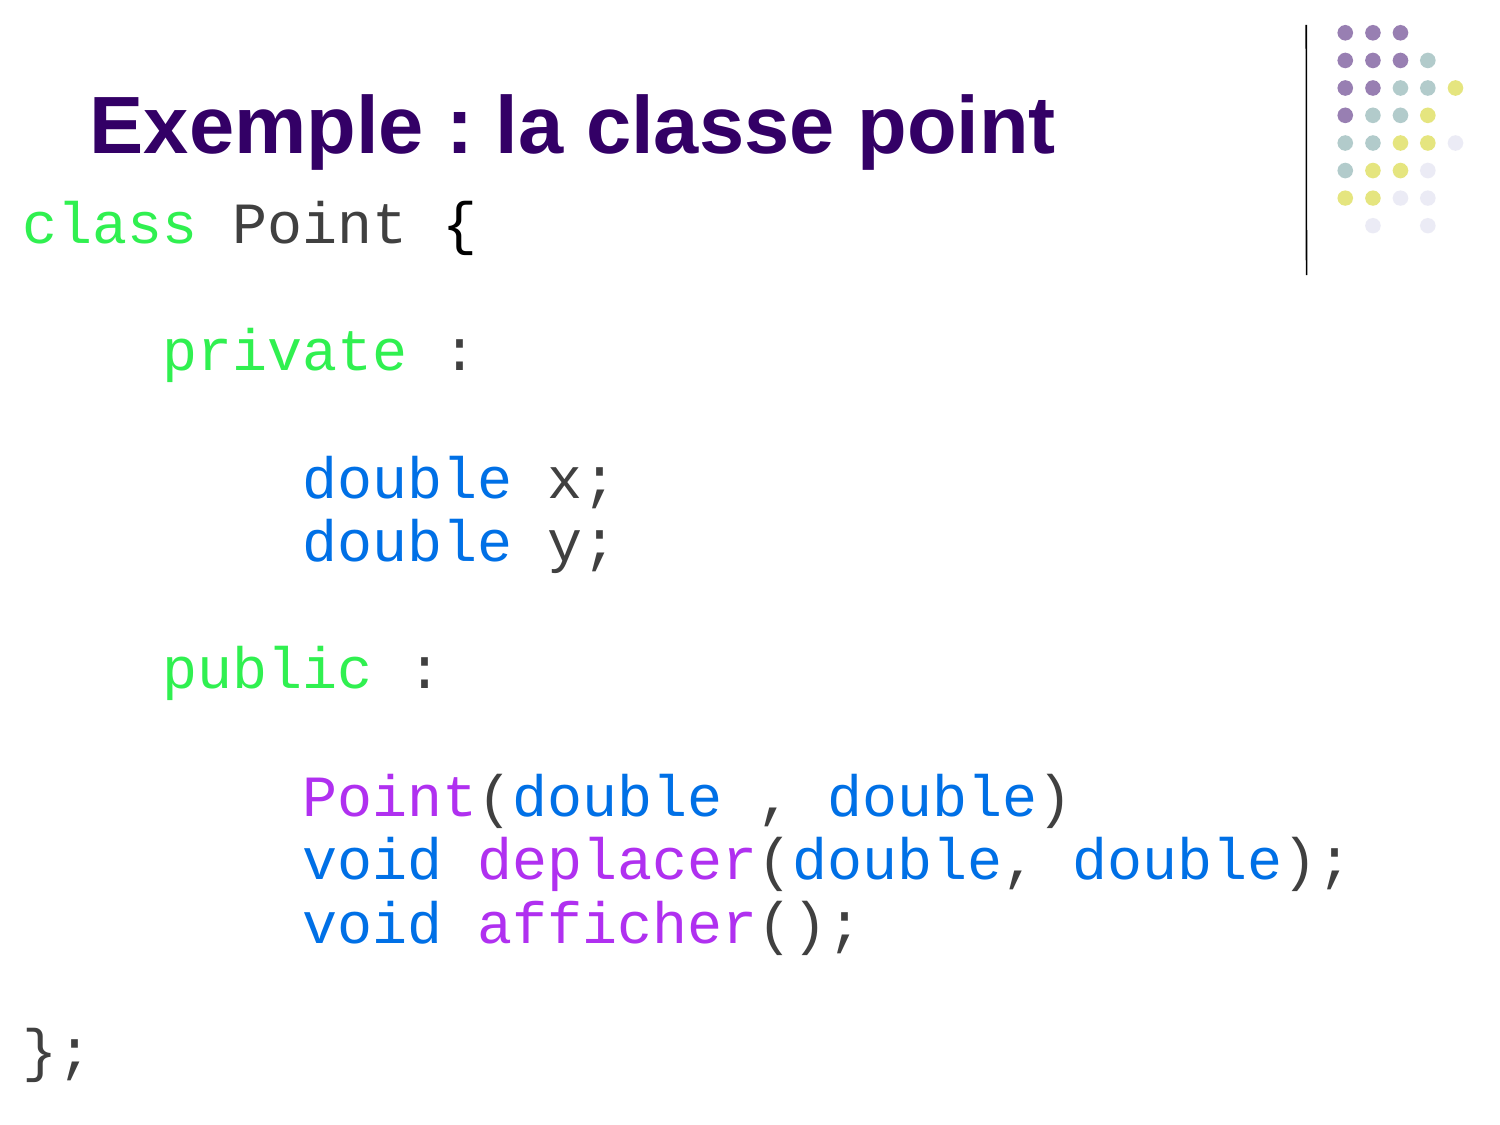

# Exemple : la classe point
class Point {
 private :
 double x;
 double y;
 public :
 Point(double , double)
 void deplacer(double, double);
 void afficher();
};